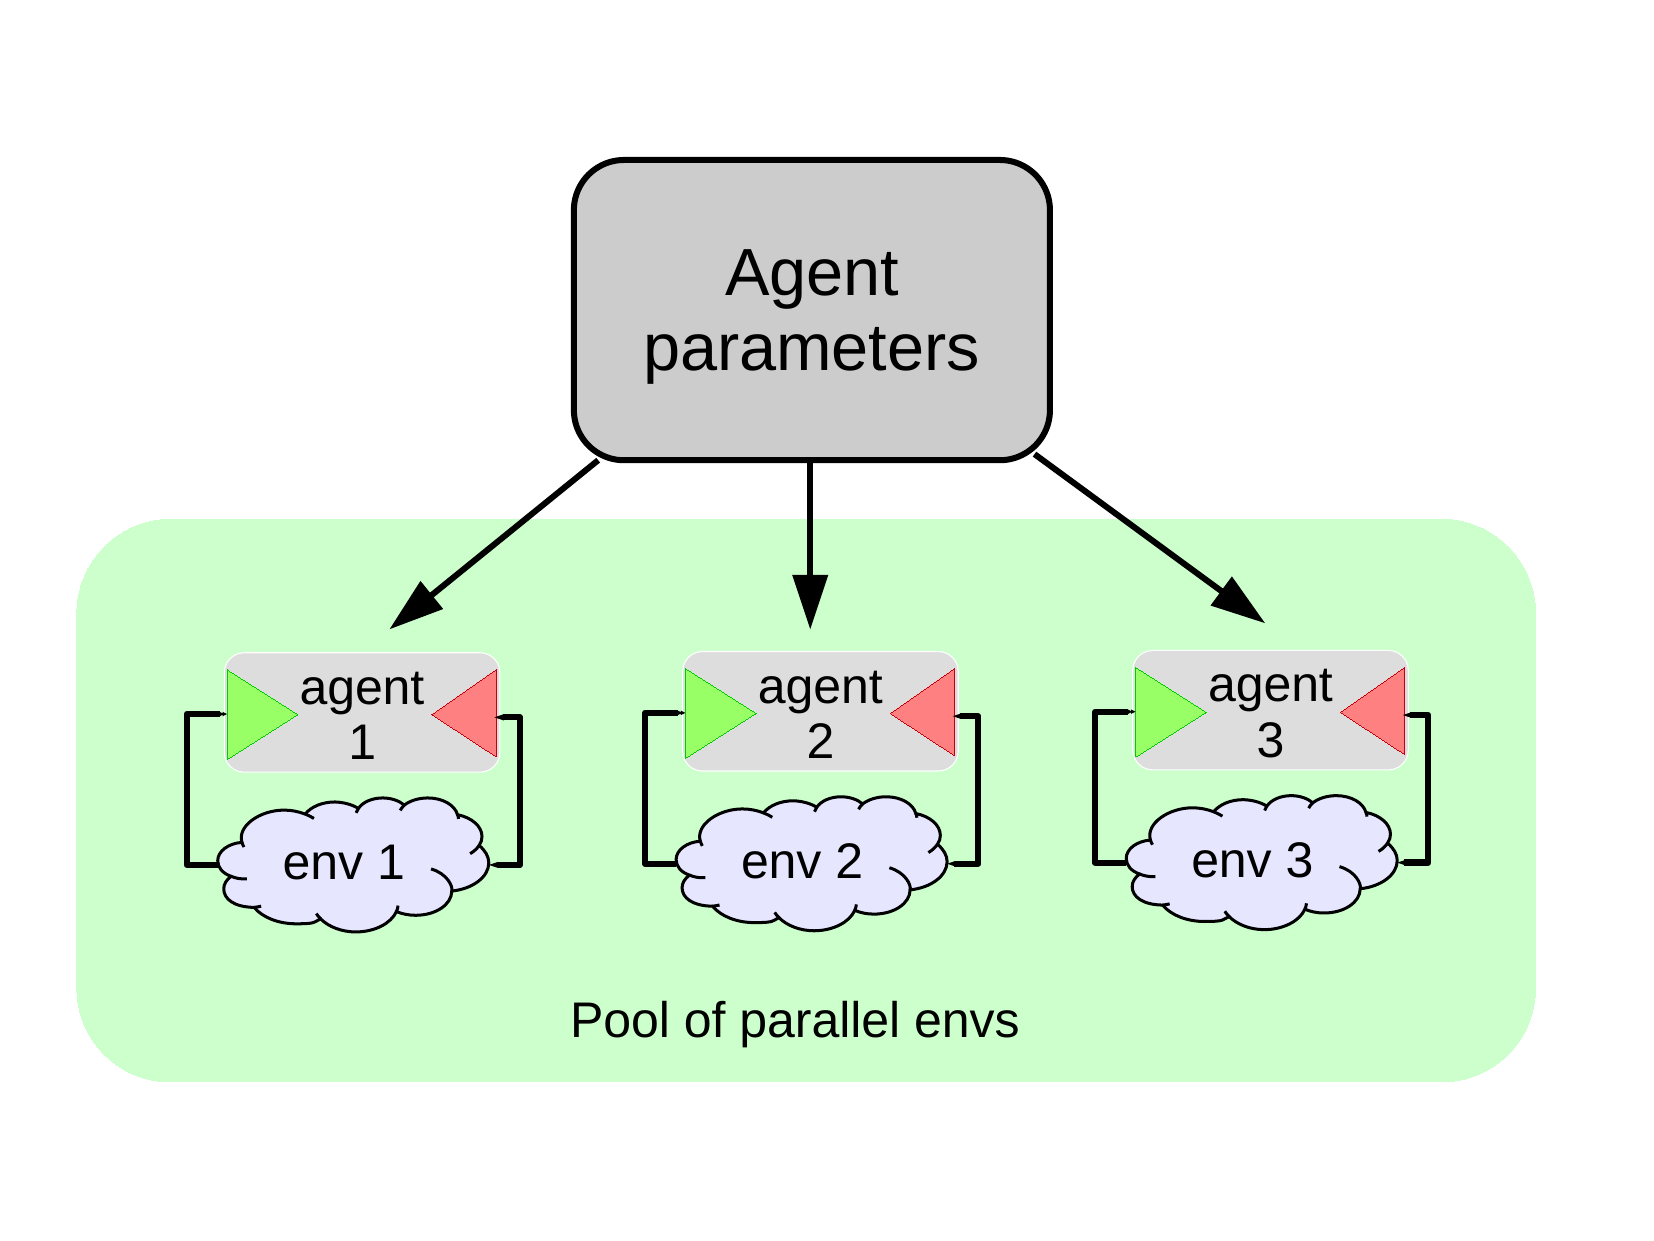

Agent
parameters
agent
3
agent
2
agent
1
env 3
env 2
env 1
Pool of parallel envs